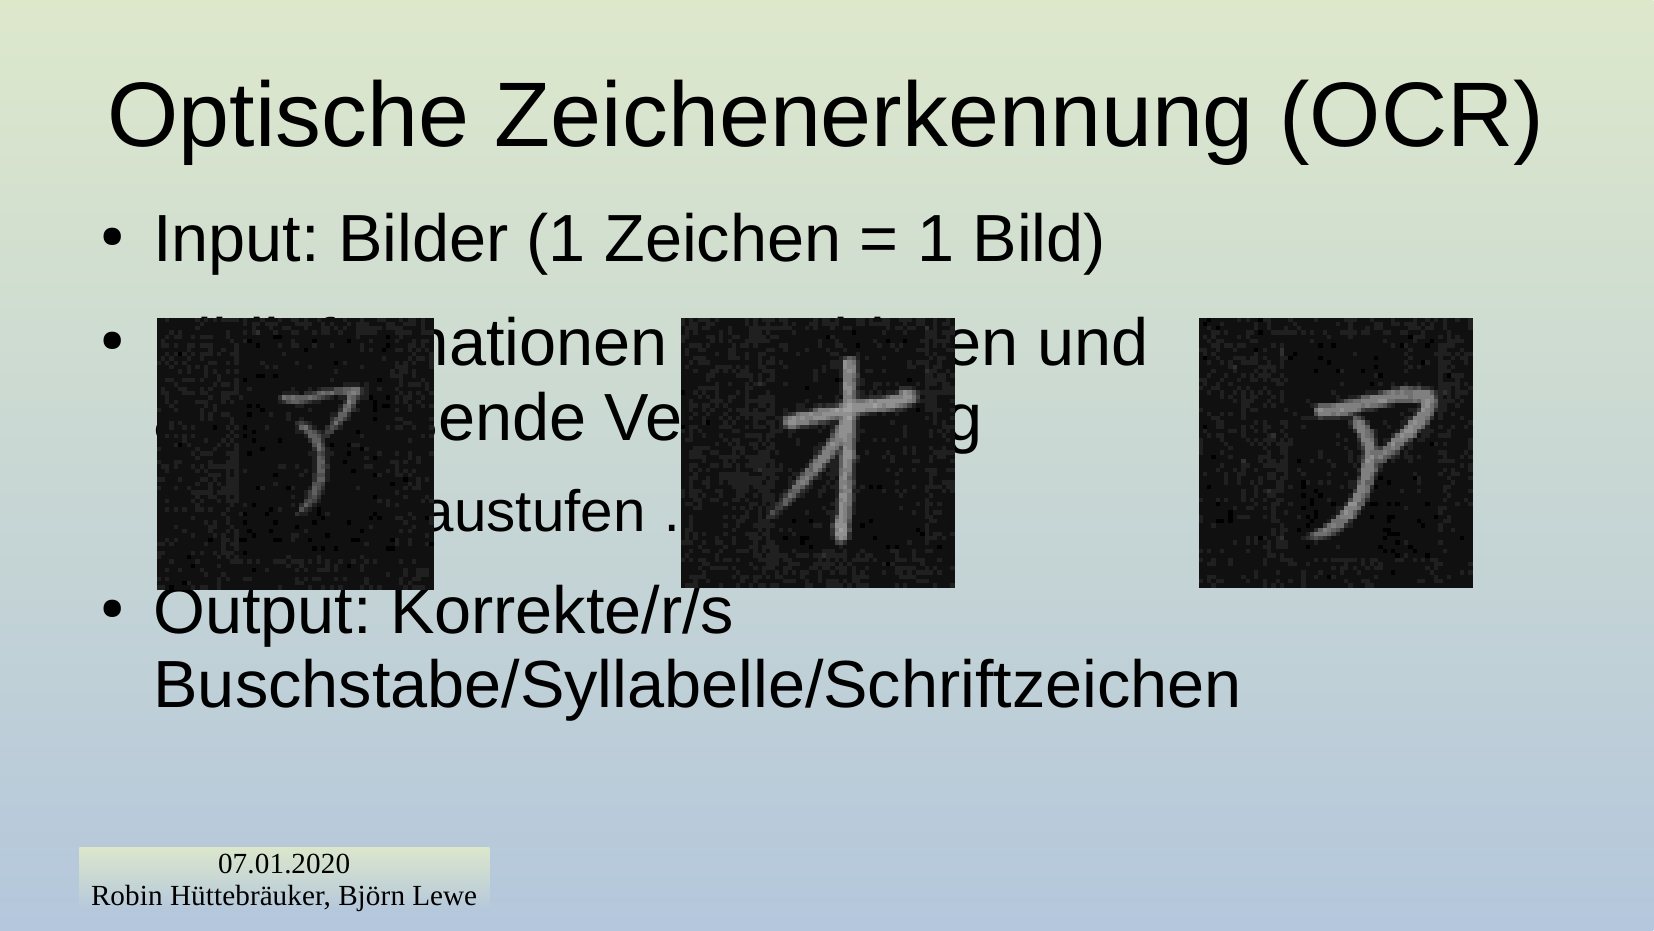

# Optische Zeichenerkennung (OCR)
Input: Bilder (1 Zeichen = 1 Bild)
Bildinformationen extrahieren und anschließende Verarbeitung
z.B.: Graustufen …
Output: Korrekte/r/s Buschstabe/Syllabelle/Schriftzeichen